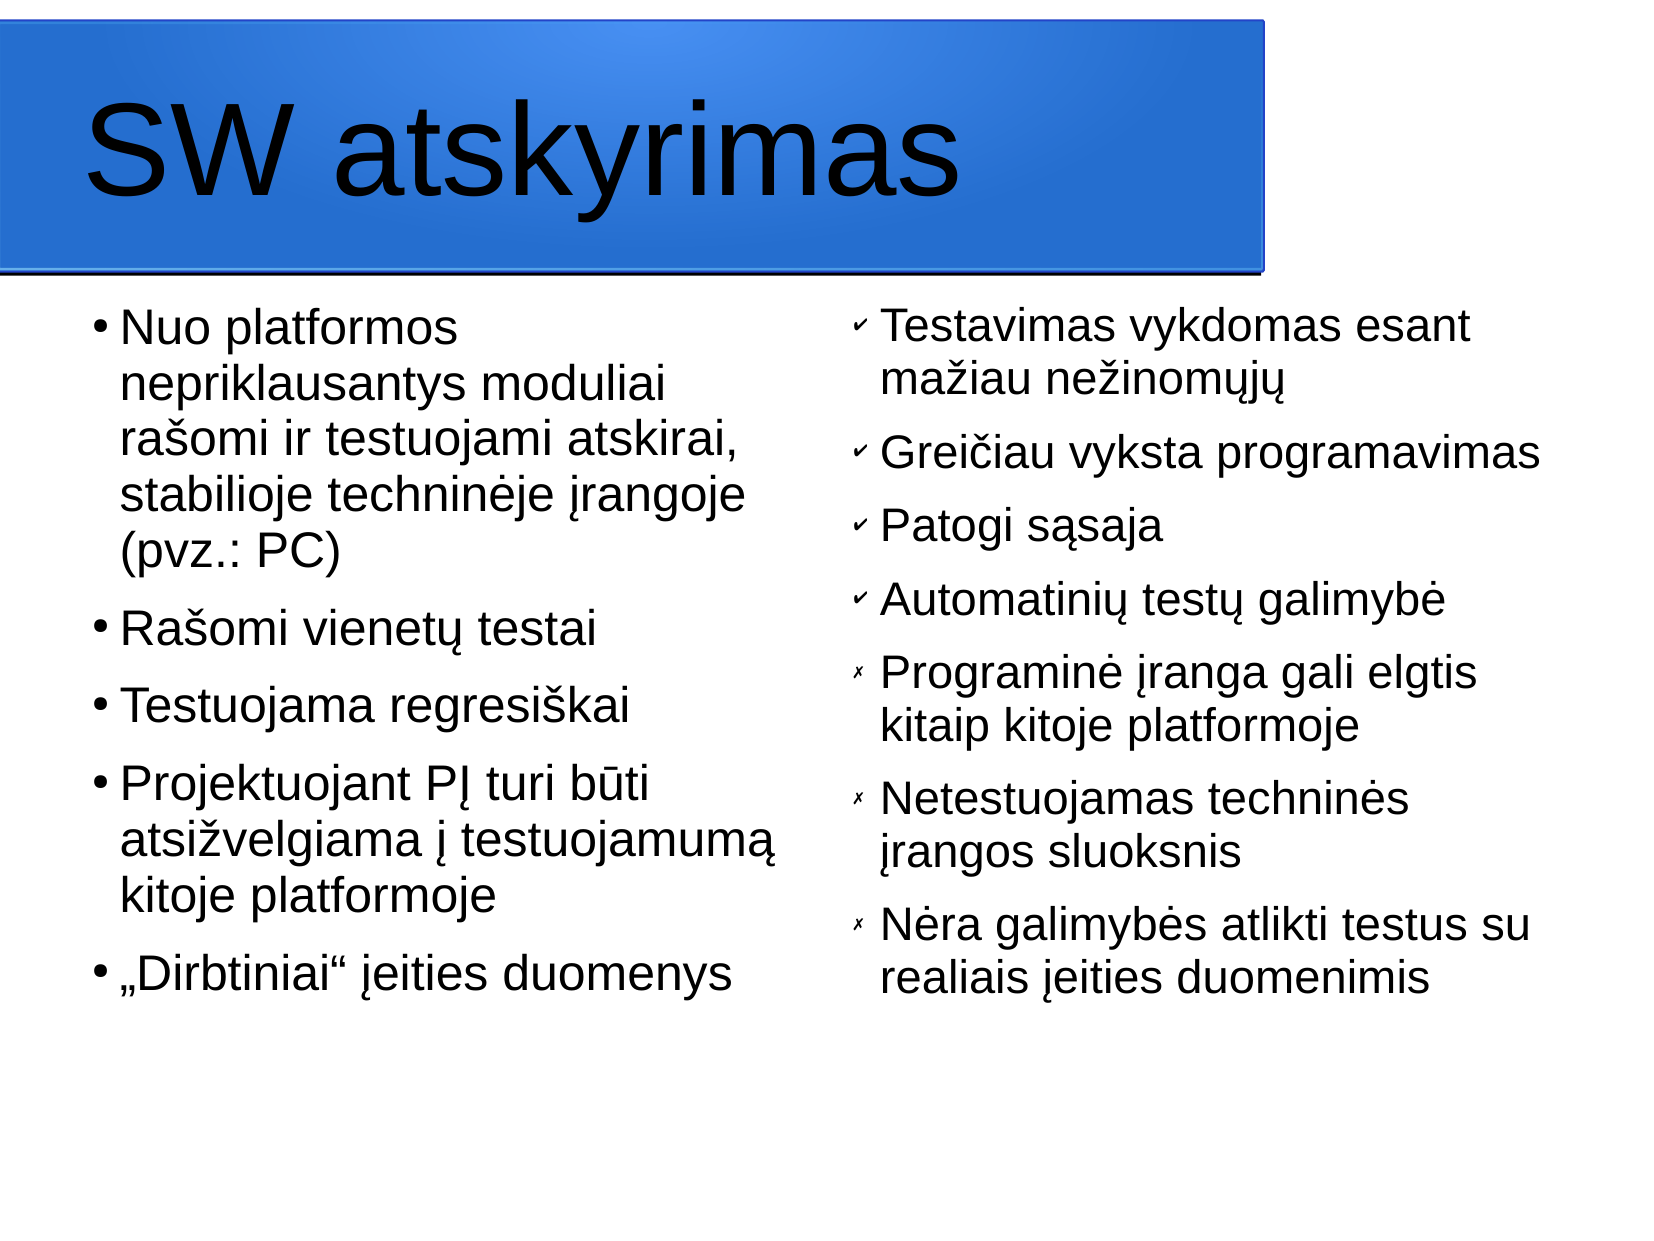

# SW atskyrimas
Nuo platformos nepriklausantys moduliai rašomi ir testuojami atskirai, stabilioje techninėje įrangoje (pvz.: PC)
Rašomi vienetų testai
Testuojama regresiškai
Projektuojant PĮ turi būti atsižvelgiama į testuojamumą kitoje platformoje
„Dirbtiniai“ įeities duomenys
Testavimas vykdomas esant mažiau nežinomųjų
Greičiau vyksta programavimas
Patogi sąsaja
Automatinių testų galimybė
Programinė įranga gali elgtis kitaip kitoje platformoje
Netestuojamas techninės įrangos sluoksnis
Nėra galimybės atlikti testus su realiais įeities duomenimis